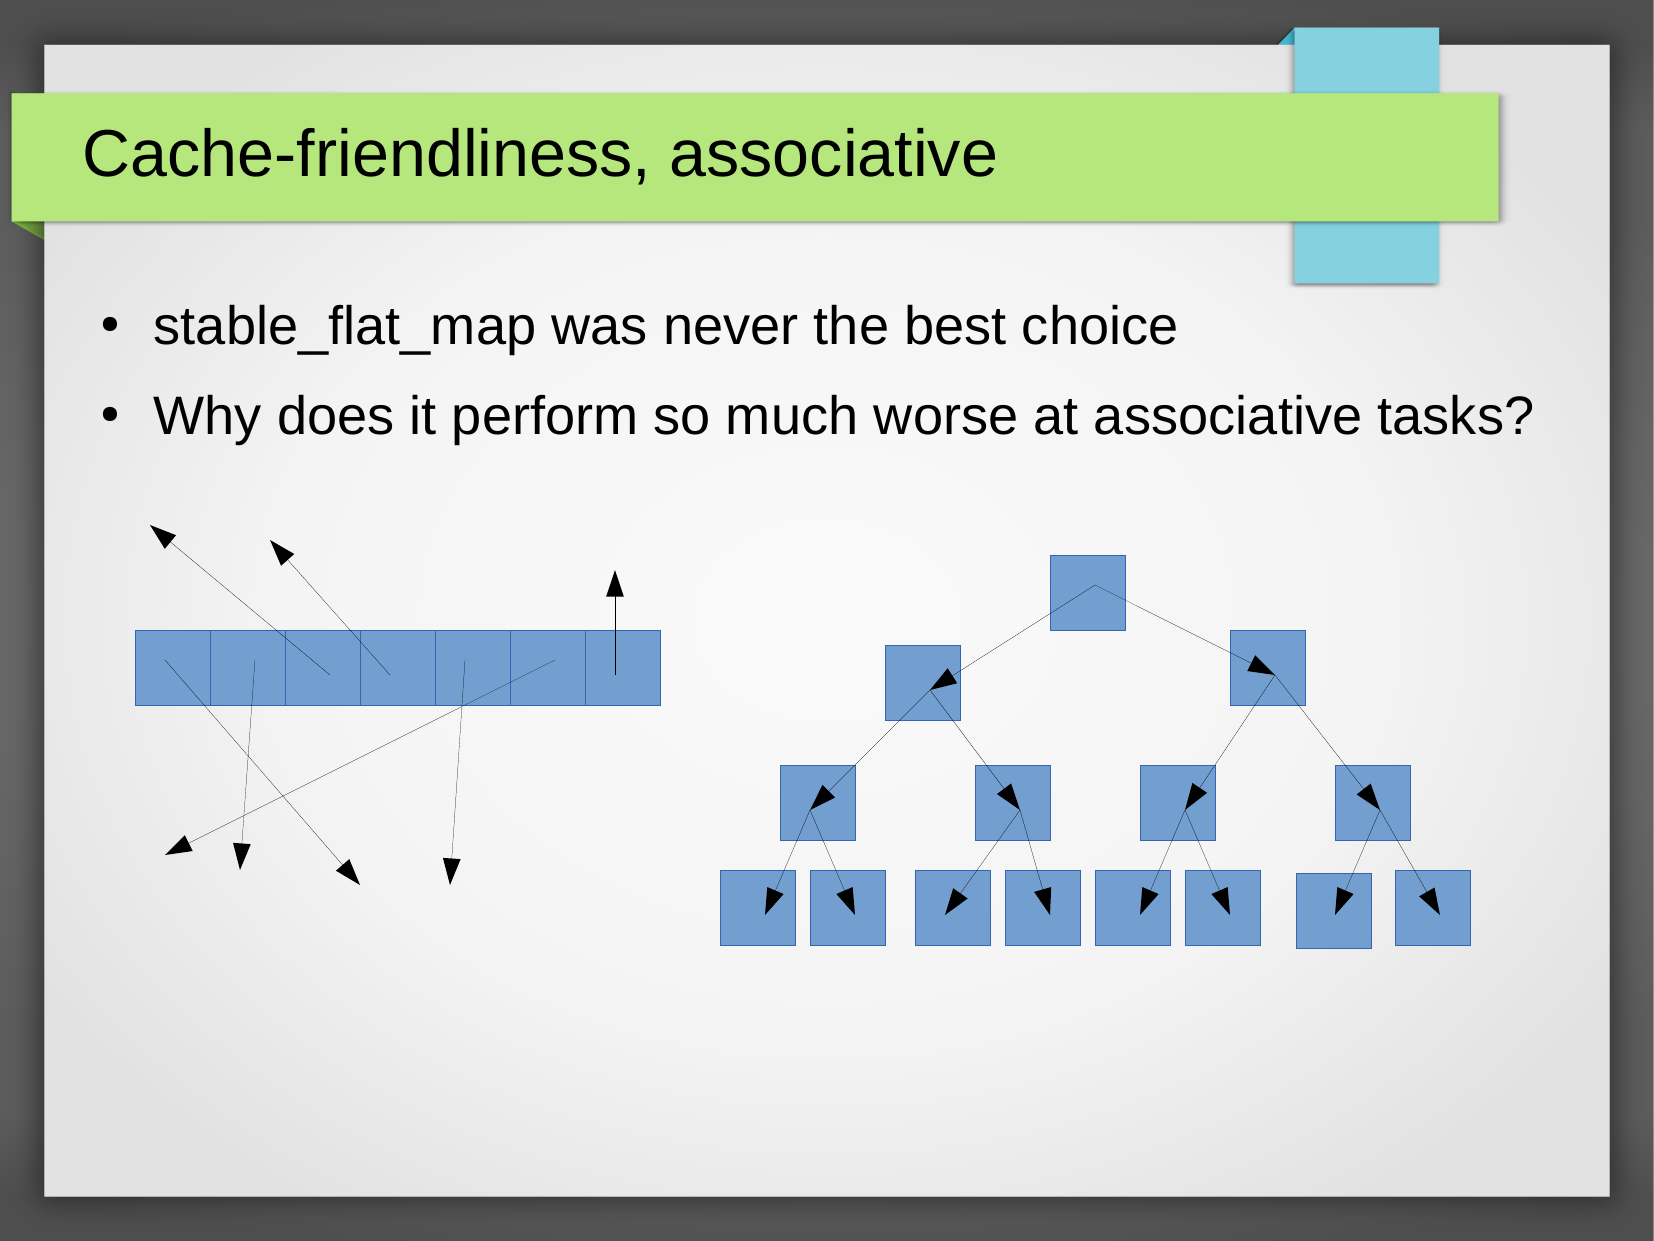

# Cache-friendliness, associative
stable_flat_map was never the best choice
Why does it perform so much worse at associative tasks?